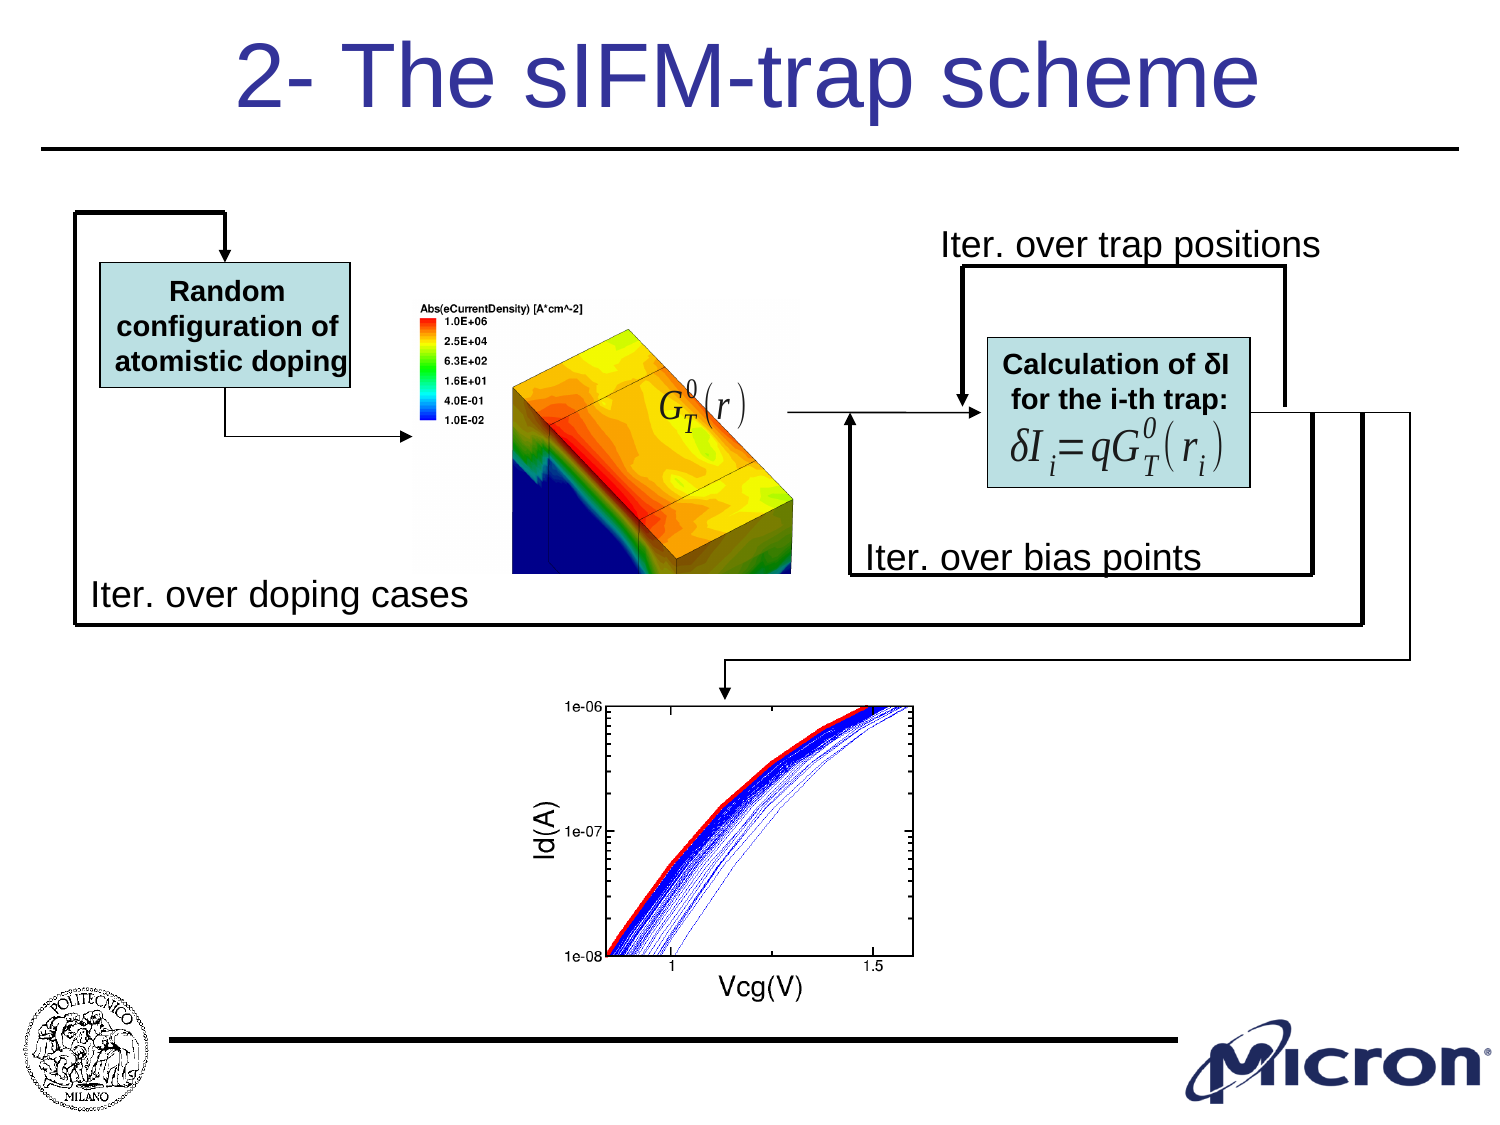

# 2- The sIFM-trap scheme
Iter. over trap positions
Random
configuration of
atomistic doping
Calculation of δI
for the i-th trap:
Iter. over bias points
Iter. over doping cases